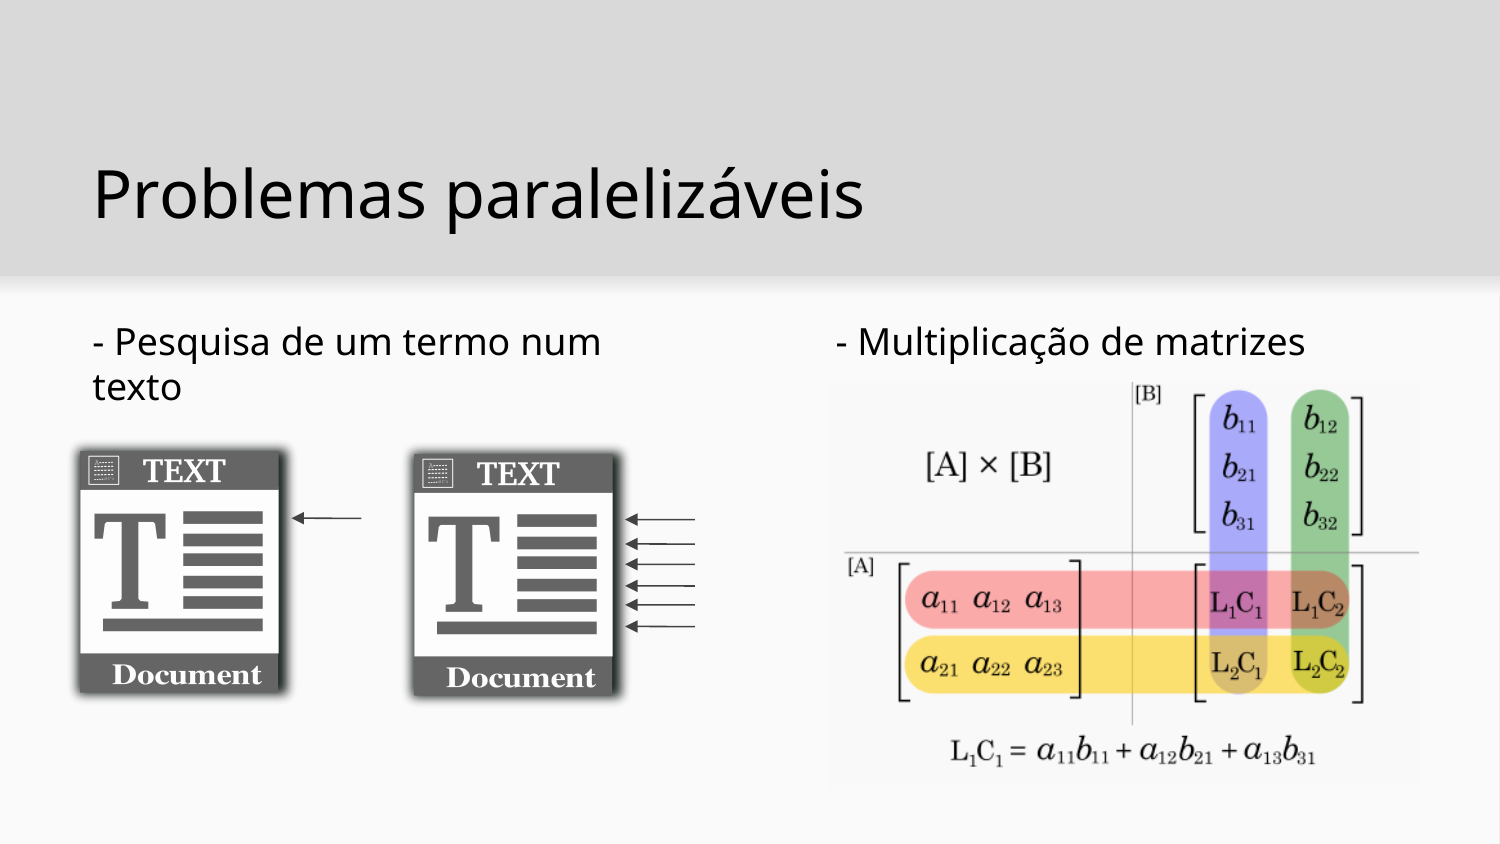

# Problemas paralelizáveis
- Pesquisa de um termo num texto
- Multiplicação de matrizes